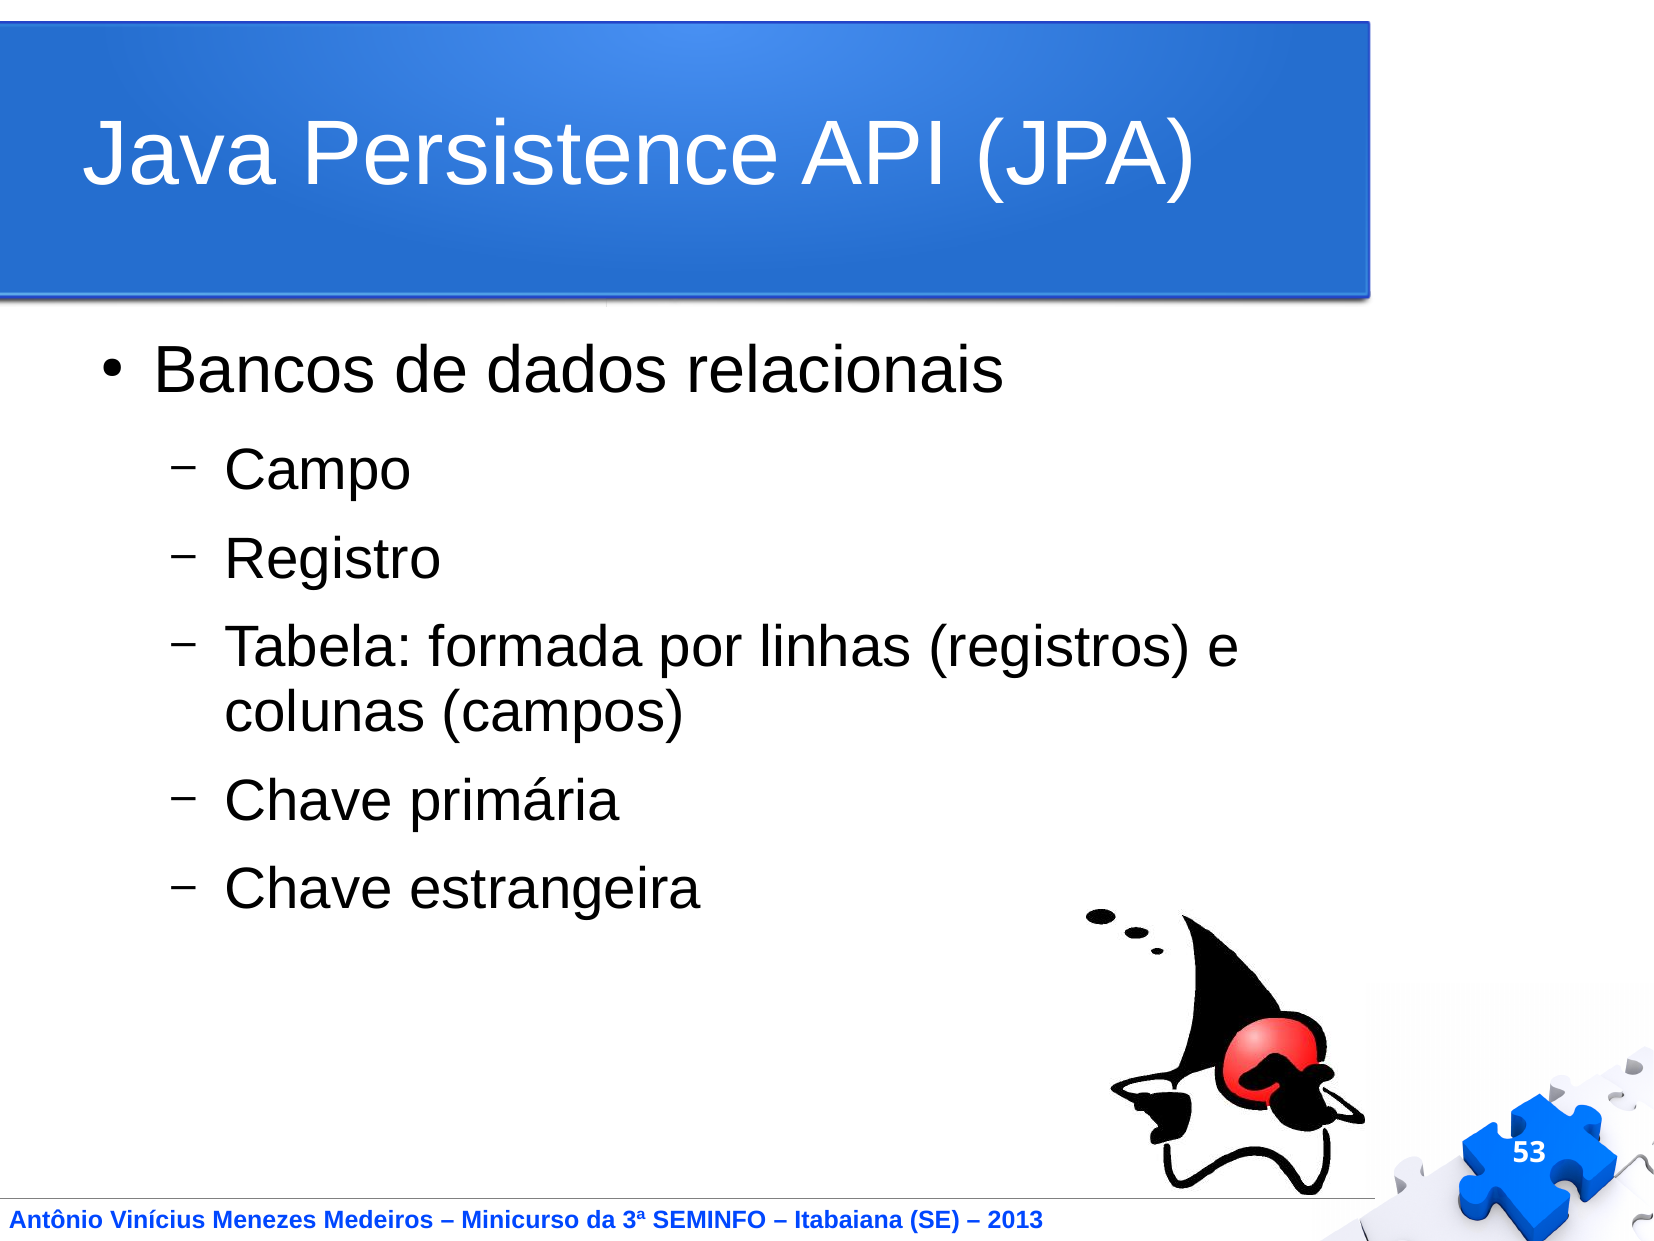

# Java Persistence API (JPA)
Bancos de dados relacionais
Campo
Registro
Tabela: formada por linhas (registros) e colunas (campos)
Chave primária
Chave estrangeira
53